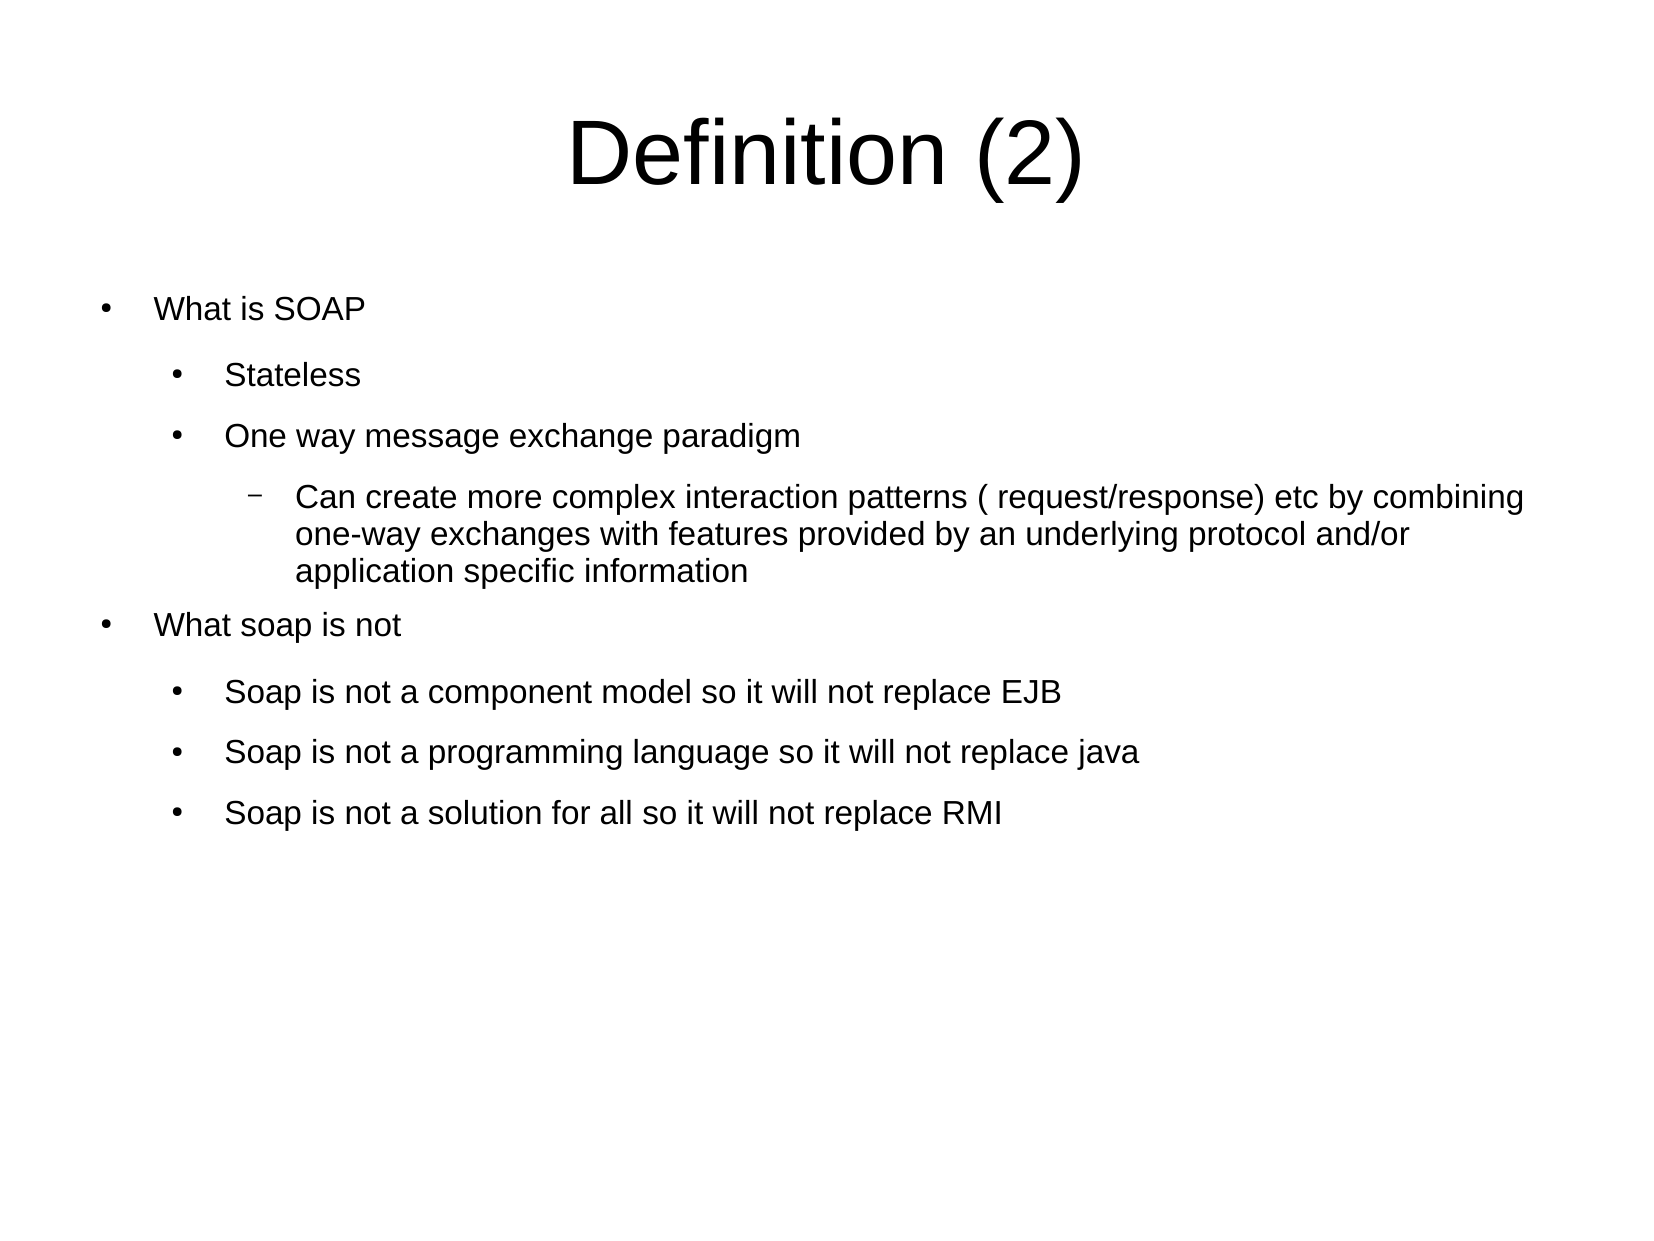

# Definition (2)
What is SOAP
Stateless
One way message exchange paradigm
Can create more complex interaction patterns ( request/response) etc by combining one-way exchanges with features provided by an underlying protocol and/or application specific information
What soap is not
Soap is not a component model so it will not replace EJB
Soap is not a programming language so it will not replace java
Soap is not a solution for all so it will not replace RMI